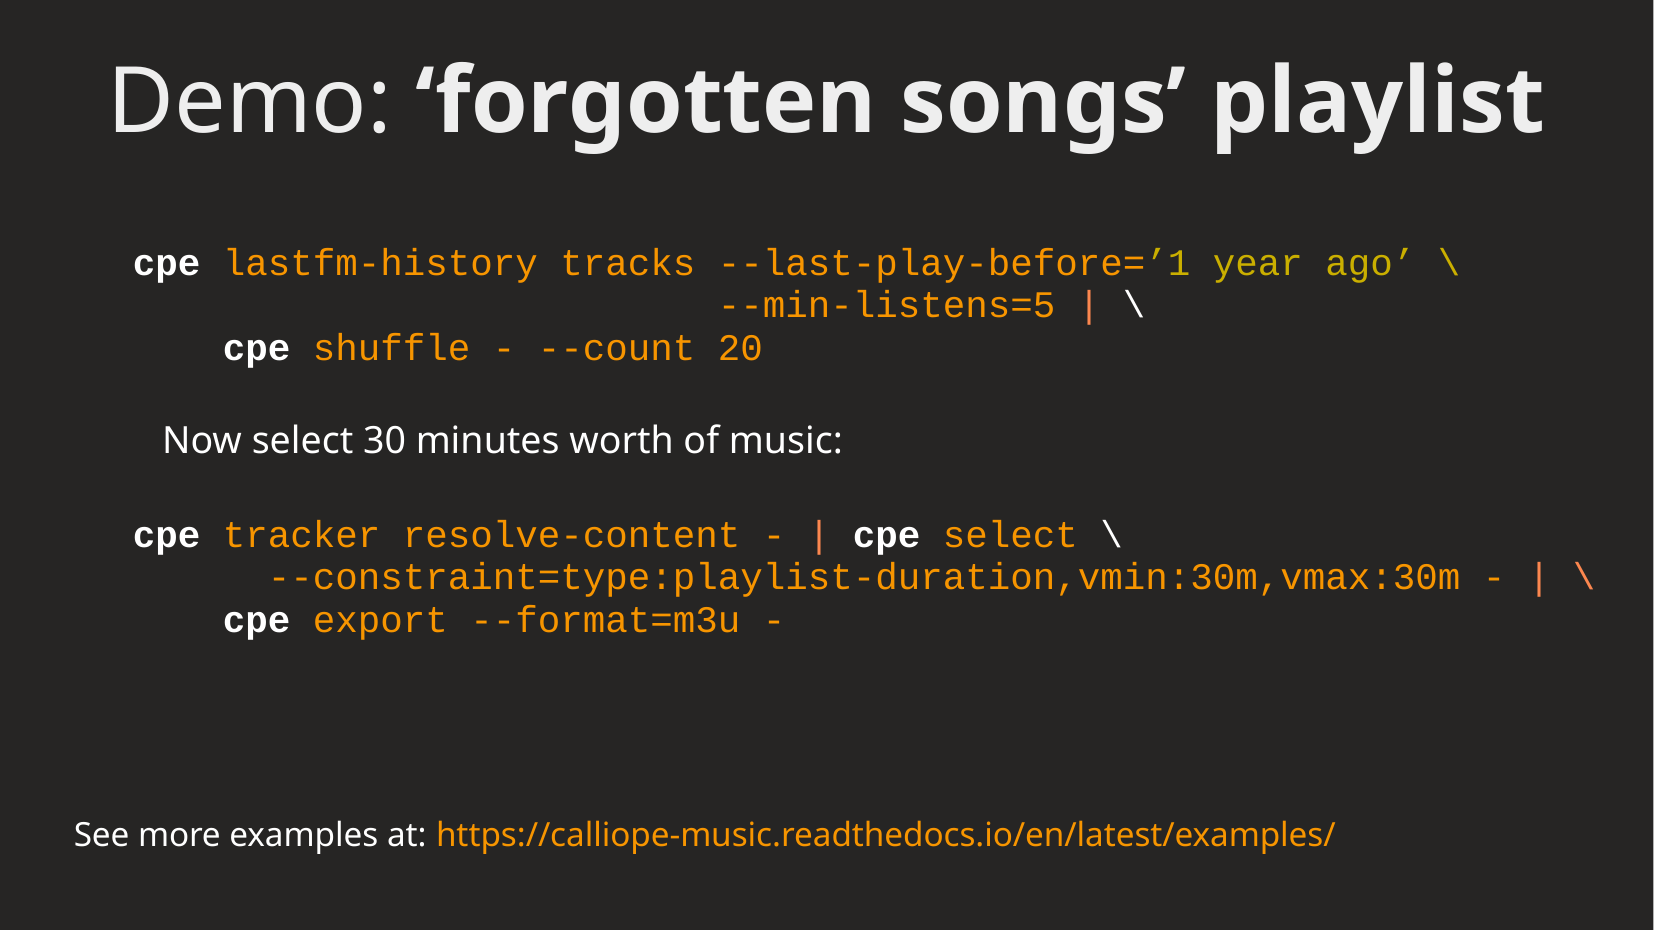

# Demo: ‘forgotten songs’ playlist
cpe lastfm-history tracks --last-play-before=’1 year ago’ \
 --min-listens=5 | \
 cpe shuffle - --count 20
 Now select 30 minutes worth of music:
cpe tracker resolve-content - | cpe select \
 --constraint=type:playlist-duration,vmin:30m,vmax:30m - | \ cpe export --format=m3u -
See more examples at: https://calliope-music.readthedocs.io/en/latest/examples/